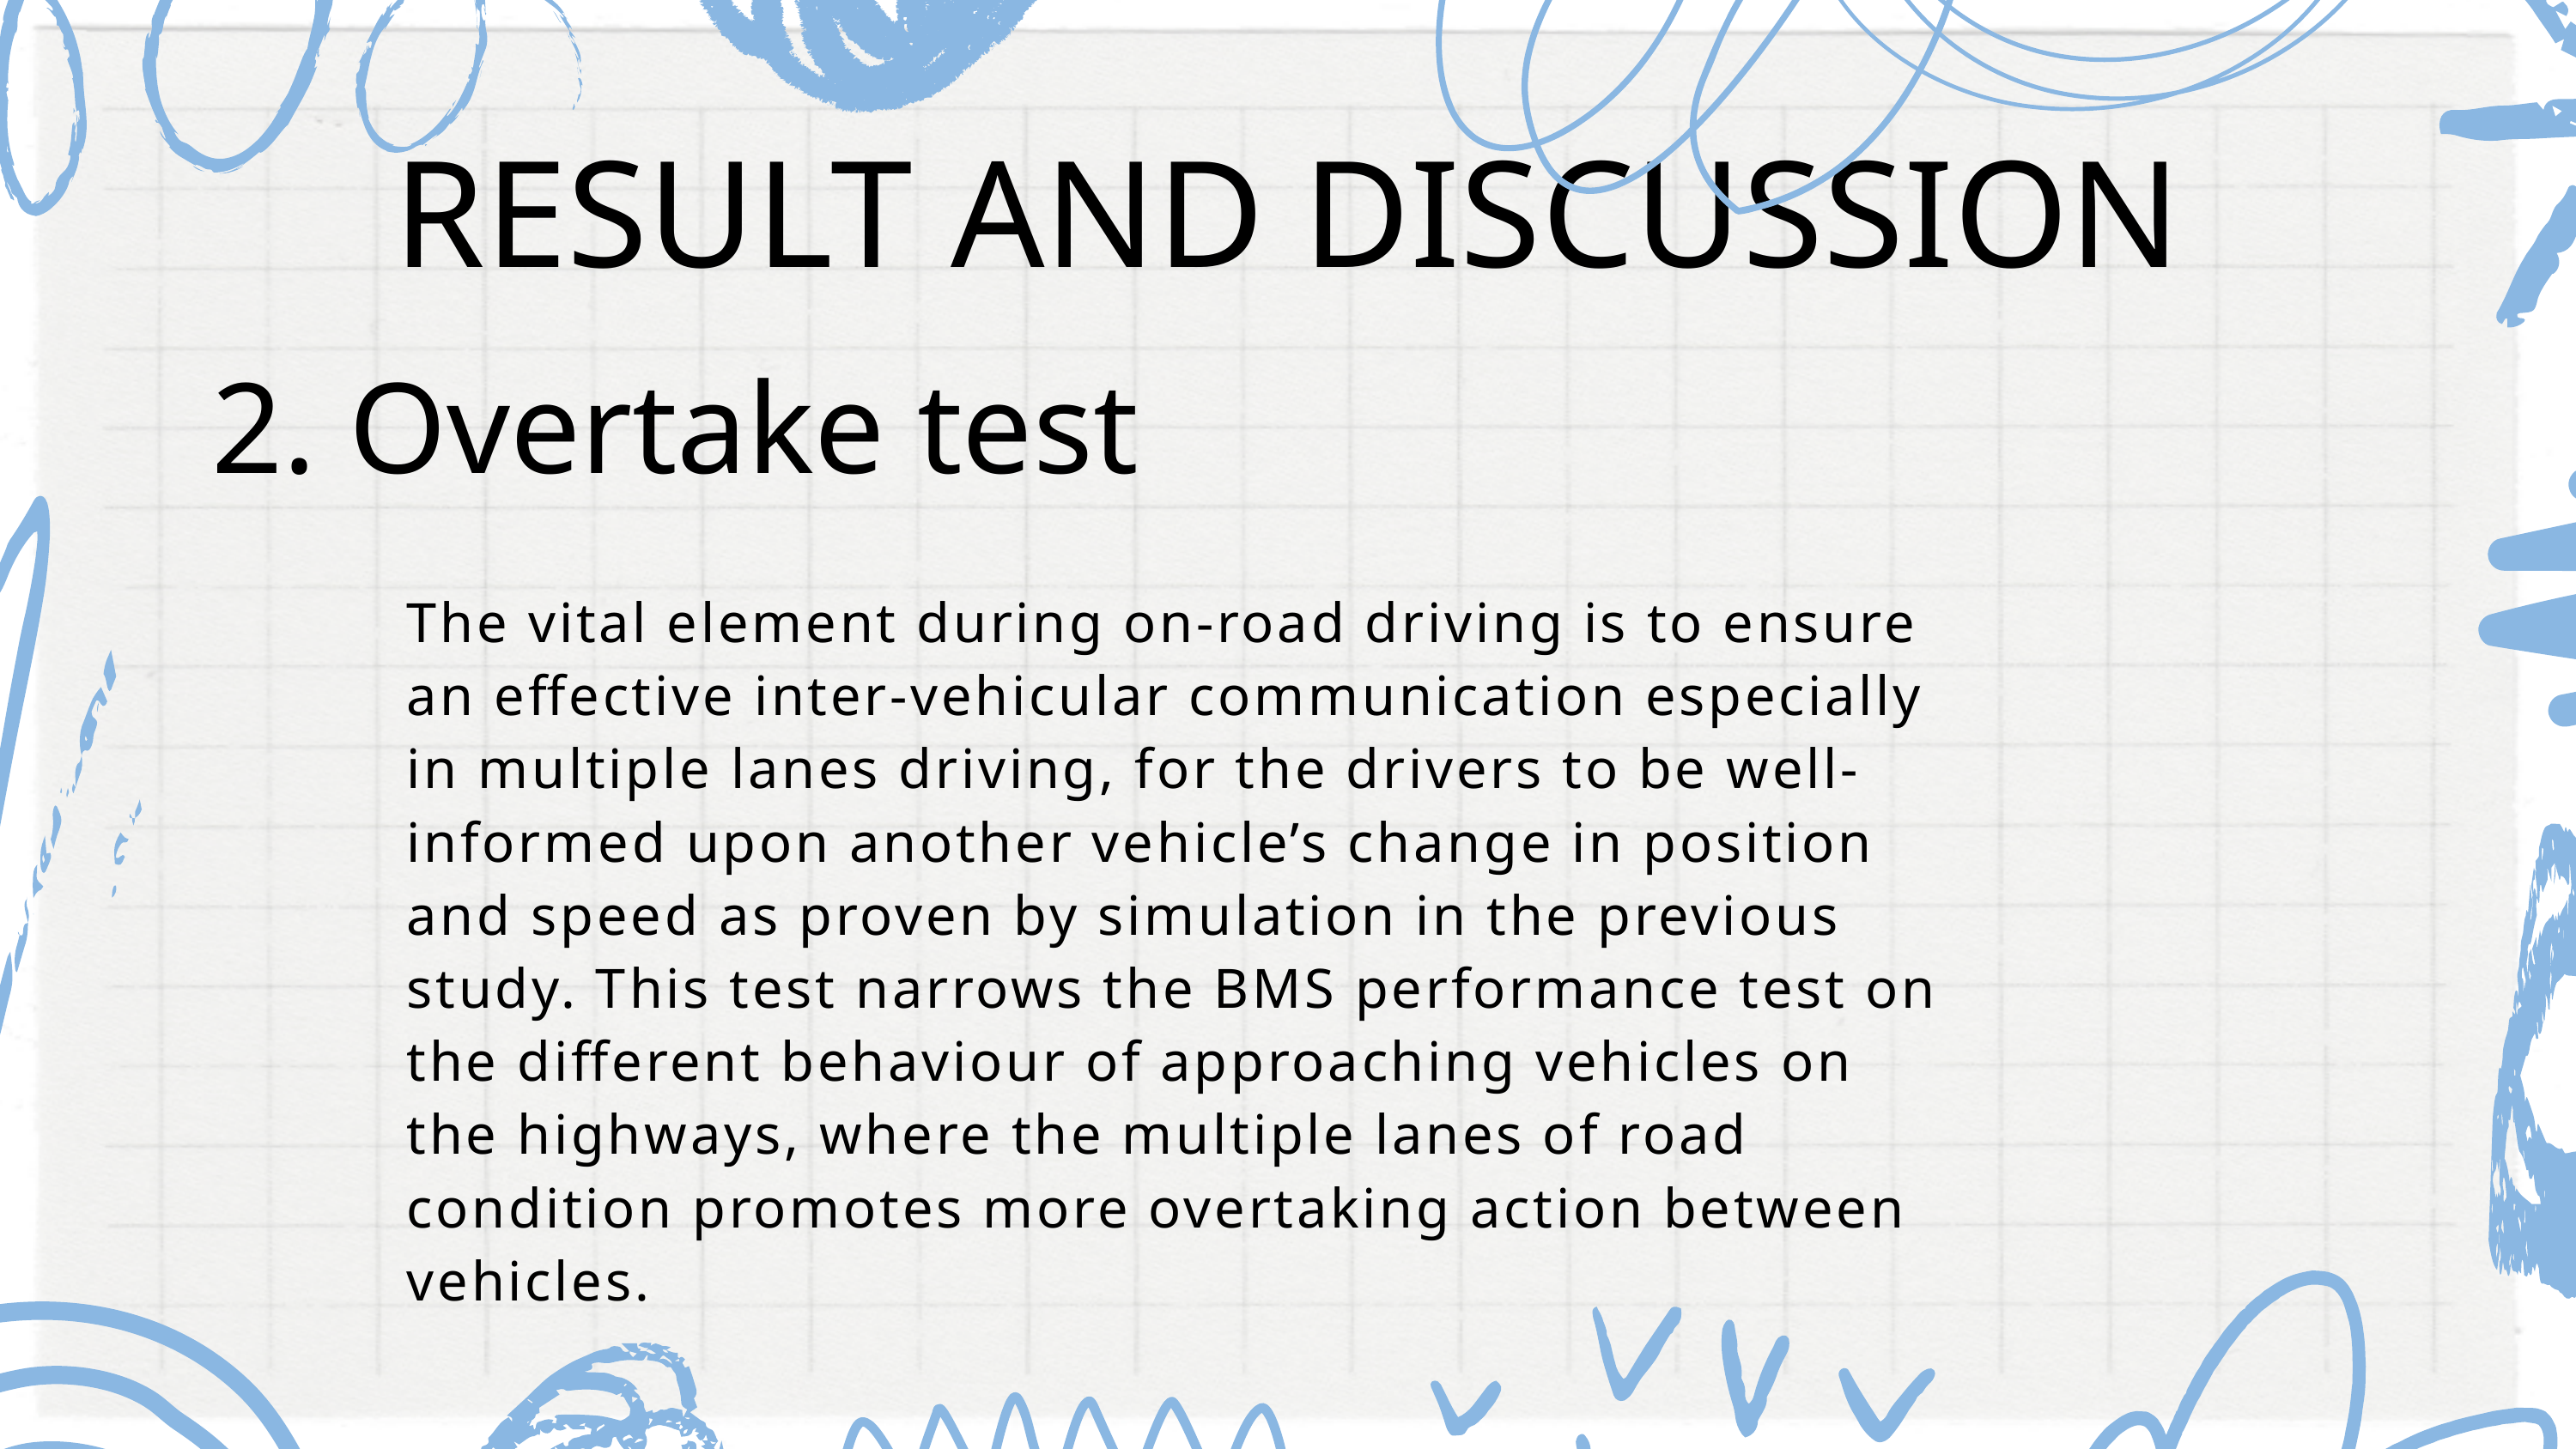

RESULT AND DISCUSSION
2. Overtake test
The vital element during on-road driving is to ensure an effective inter-vehicular communication especially in multiple lanes driving, for the drivers to be well-informed upon another vehicle’s change in position and speed as proven by simulation in the previous study. This test narrows the BMS performance test on the different behaviour of approaching vehicles on the highways, where the multiple lanes of road condition promotes more overtaking action between vehicles.